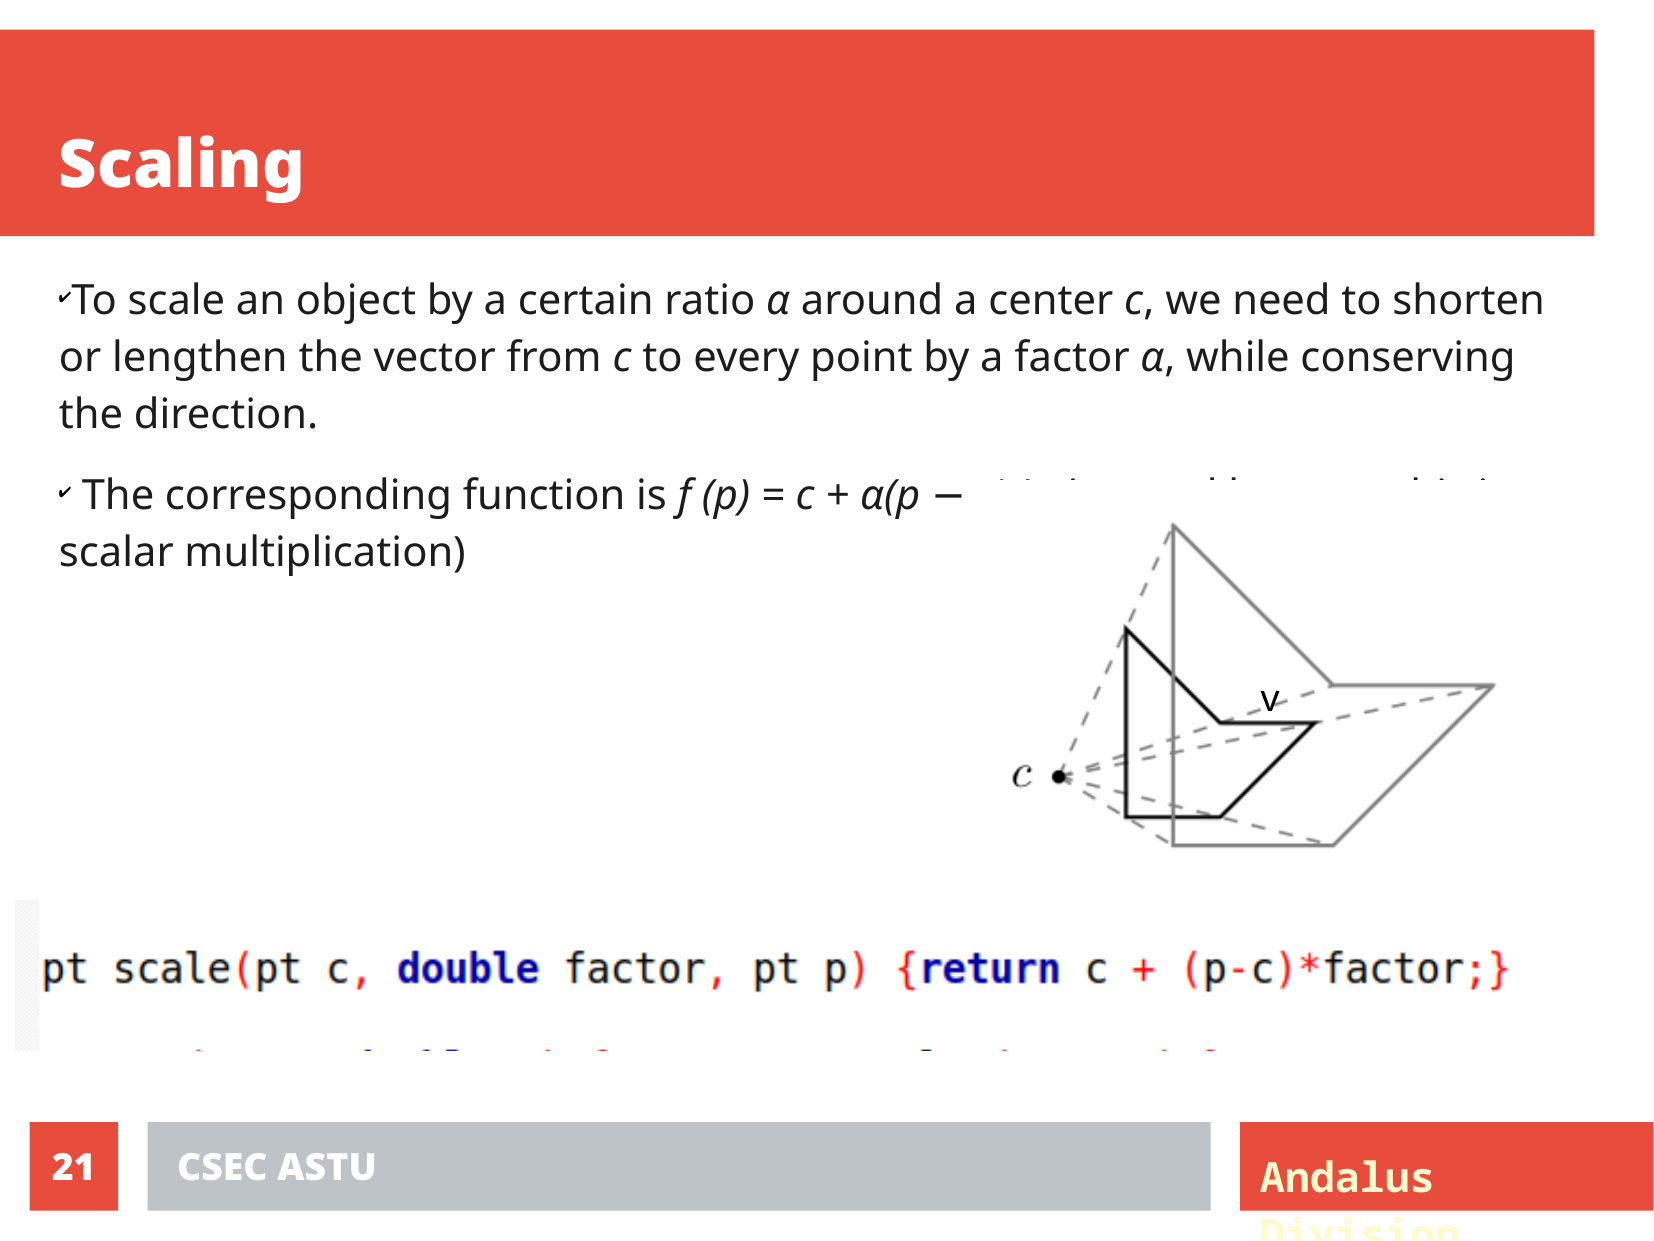

# Scaling
To scale an object by a certain ratio α around a center c, we need to shorten or lengthen the vector from c to every point by a factor α, while conserving the direction.
 The corresponding function is f (p) = c + α(p − c) (α is a real here, so this is a scalar multiplication)
v
21
CSEC ASTU
Andalus Division